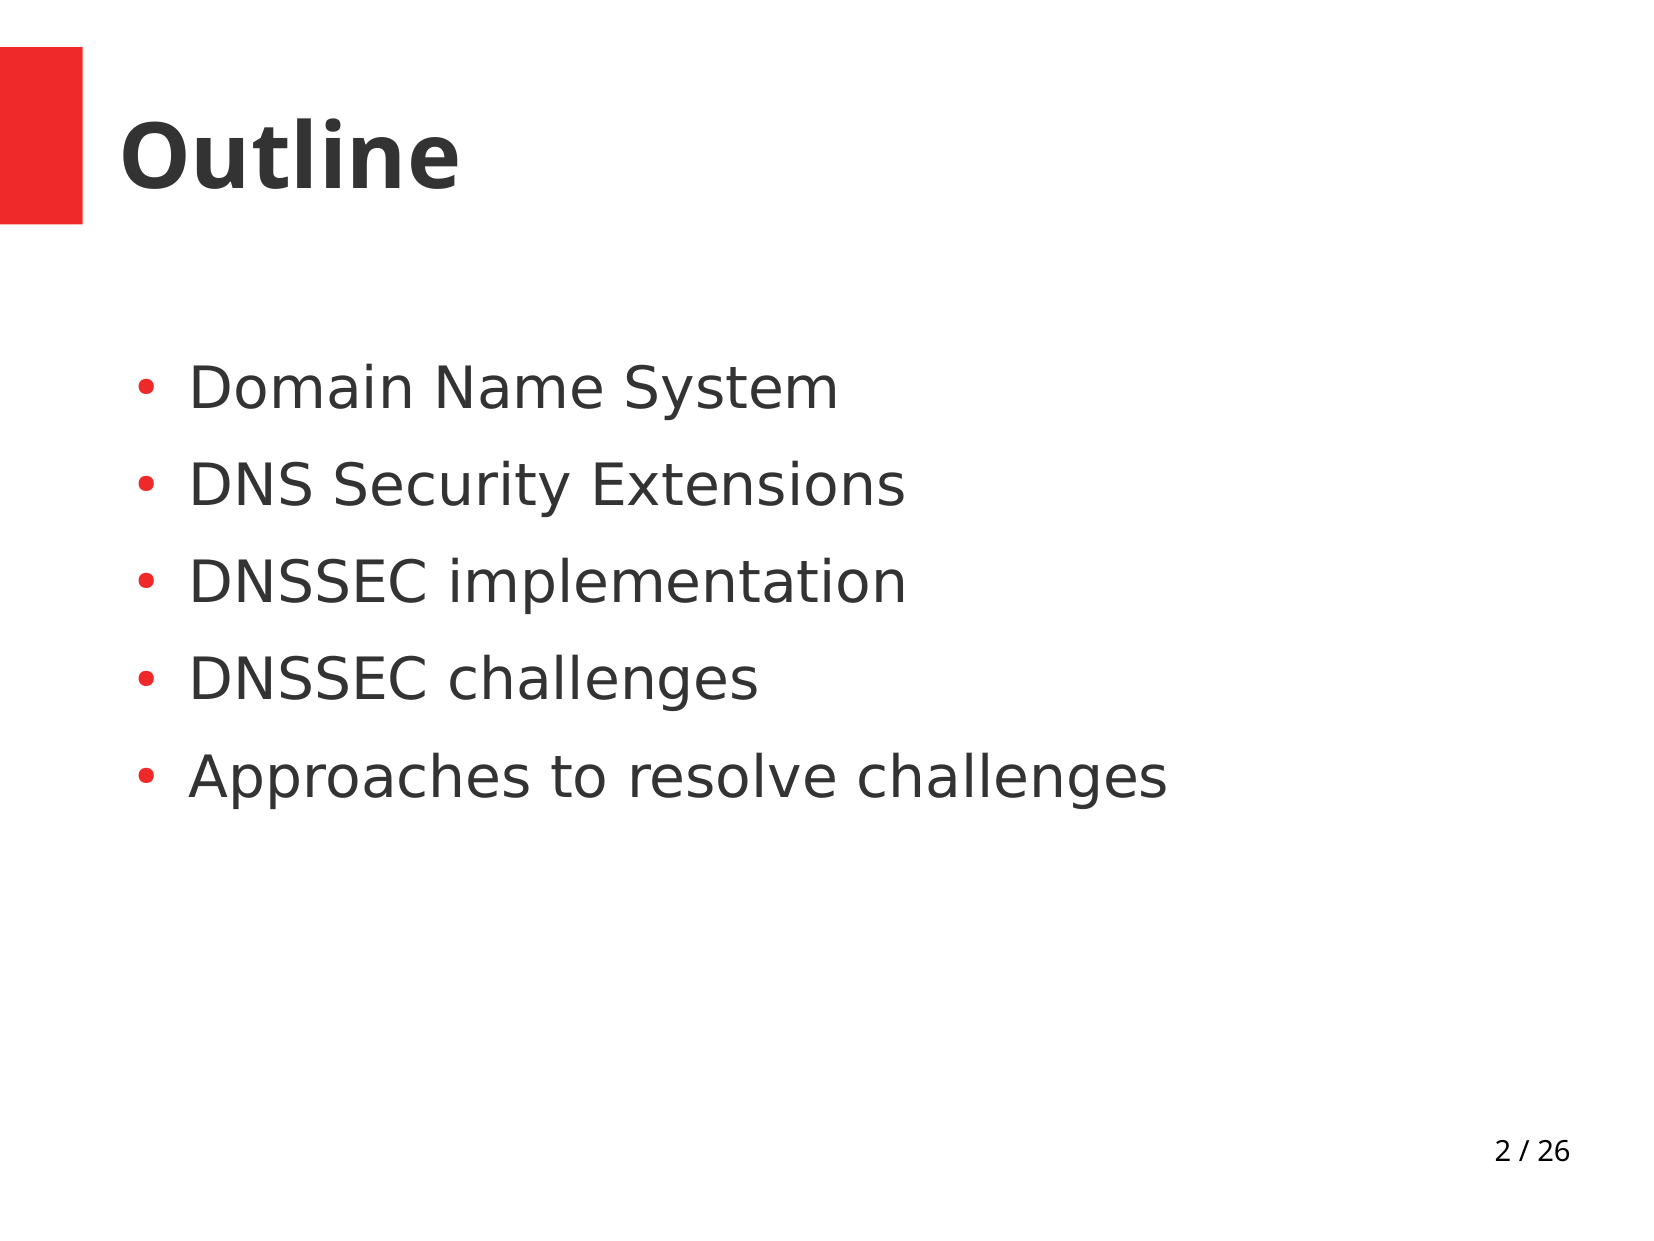

# Outline
Domain Name System
DNS Security Extensions
DNSSEC implementation
DNSSEC challenges
Approaches to resolve challenges
2